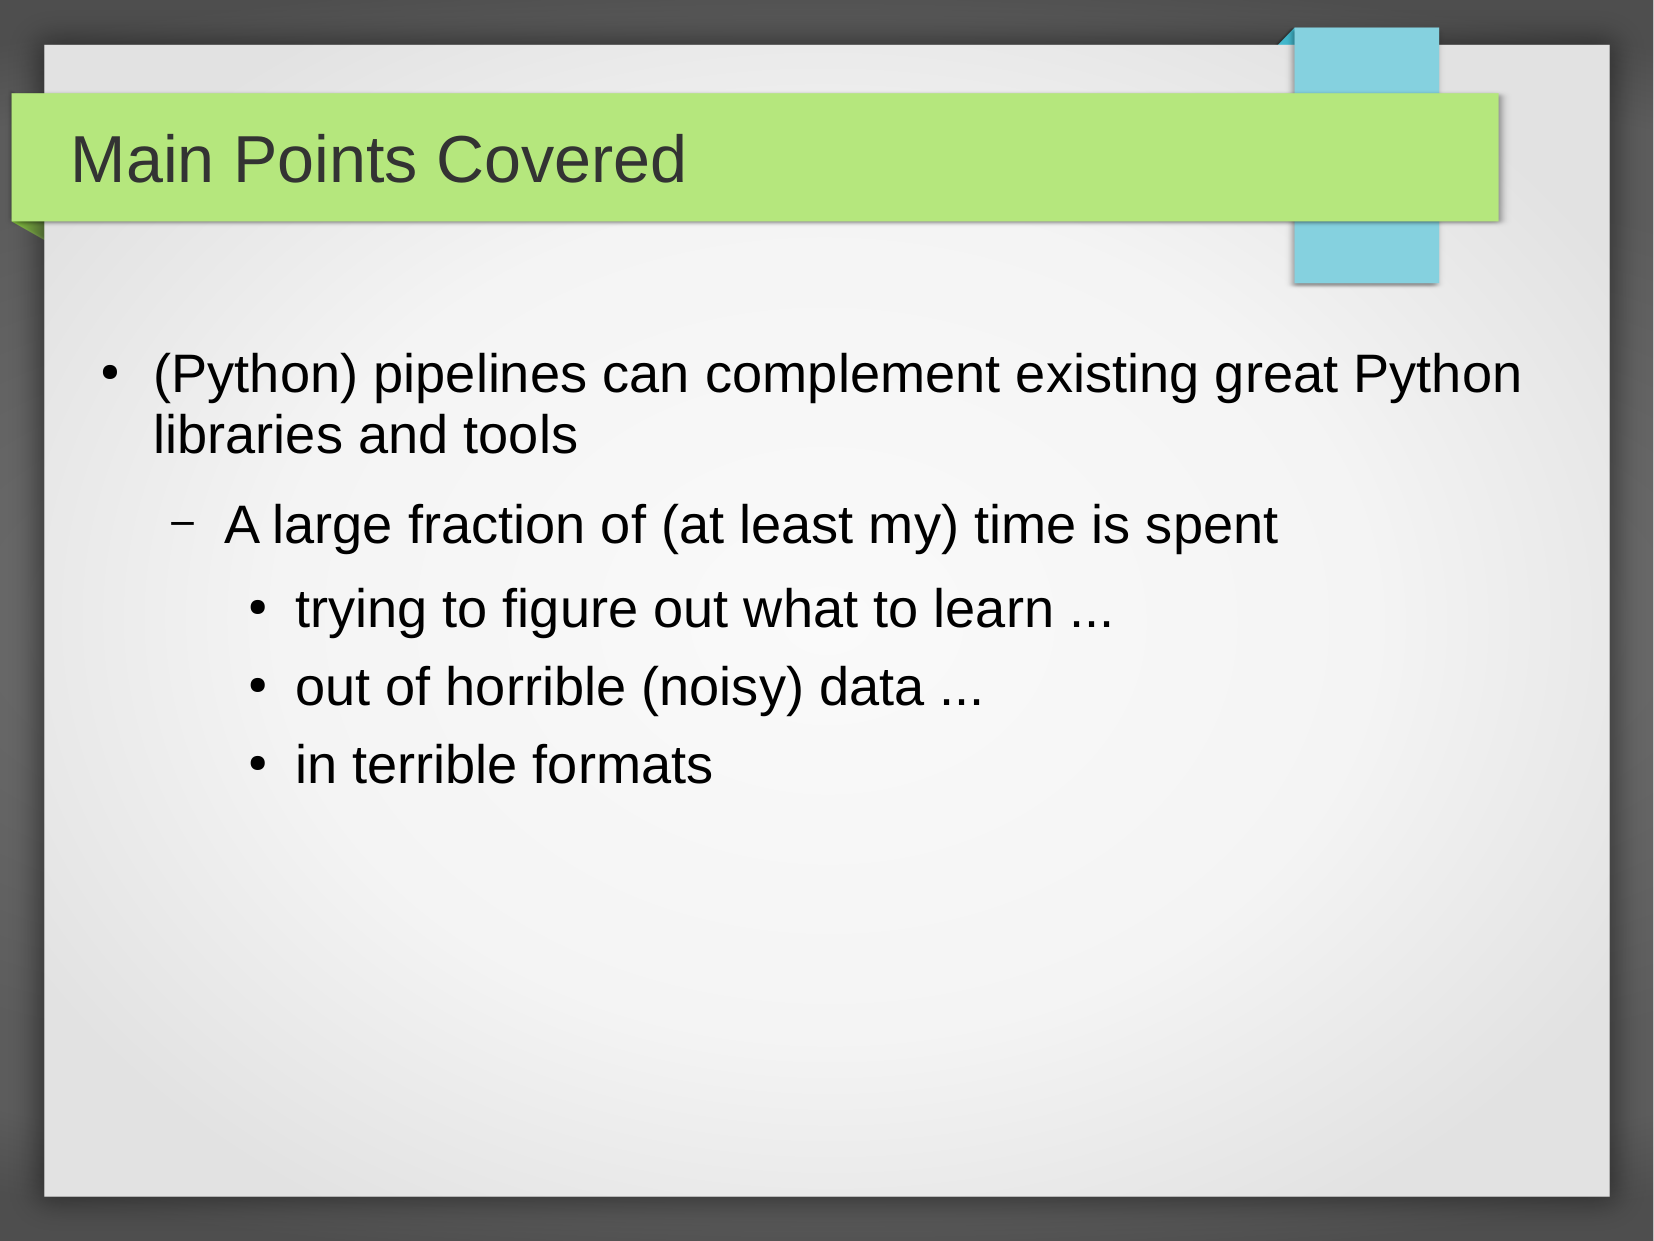

# Main Points Covered
(Python) pipelines can complement existing great Python libraries and tools
A large fraction of (at least my) time is spent
trying to figure out what to learn ...
out of horrible (noisy) data ...
in terrible formats